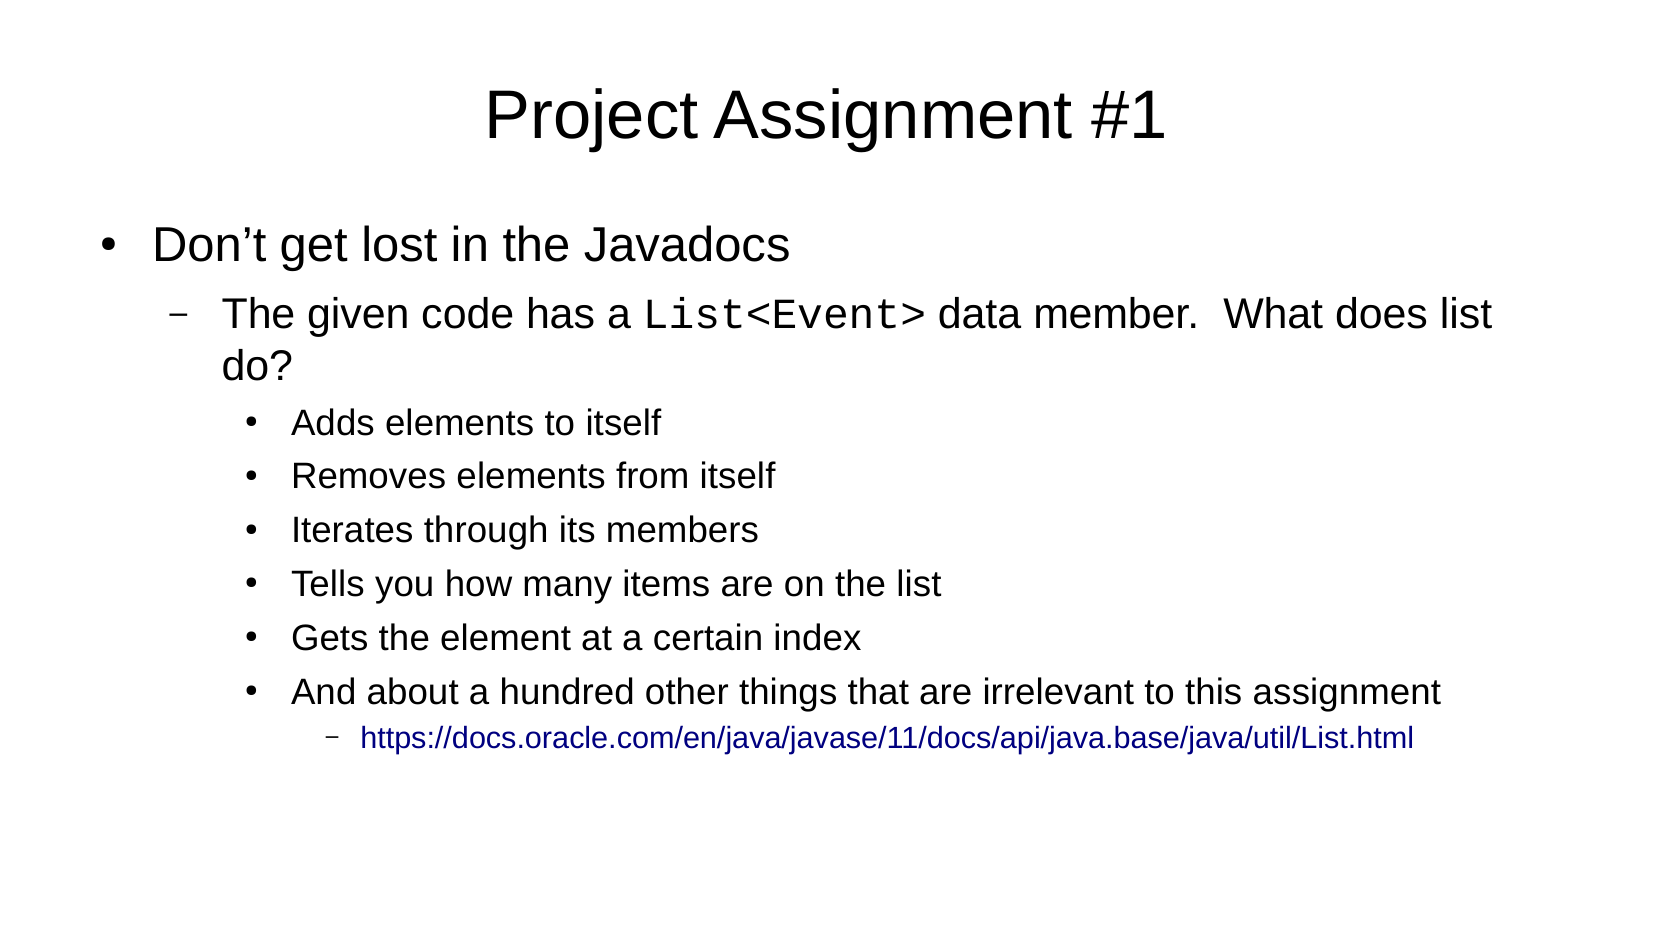

# Project Assignment #1
Don’t get lost in the Javadocs
The given code has a List<Event> data member. What does list do?
Adds elements to itself
Removes elements from itself
Iterates through its members
Tells you how many items are on the list
Gets the element at a certain index
And about a hundred other things that are irrelevant to this assignment
https://docs.oracle.com/en/java/javase/11/docs/api/java.base/java/util/List.html